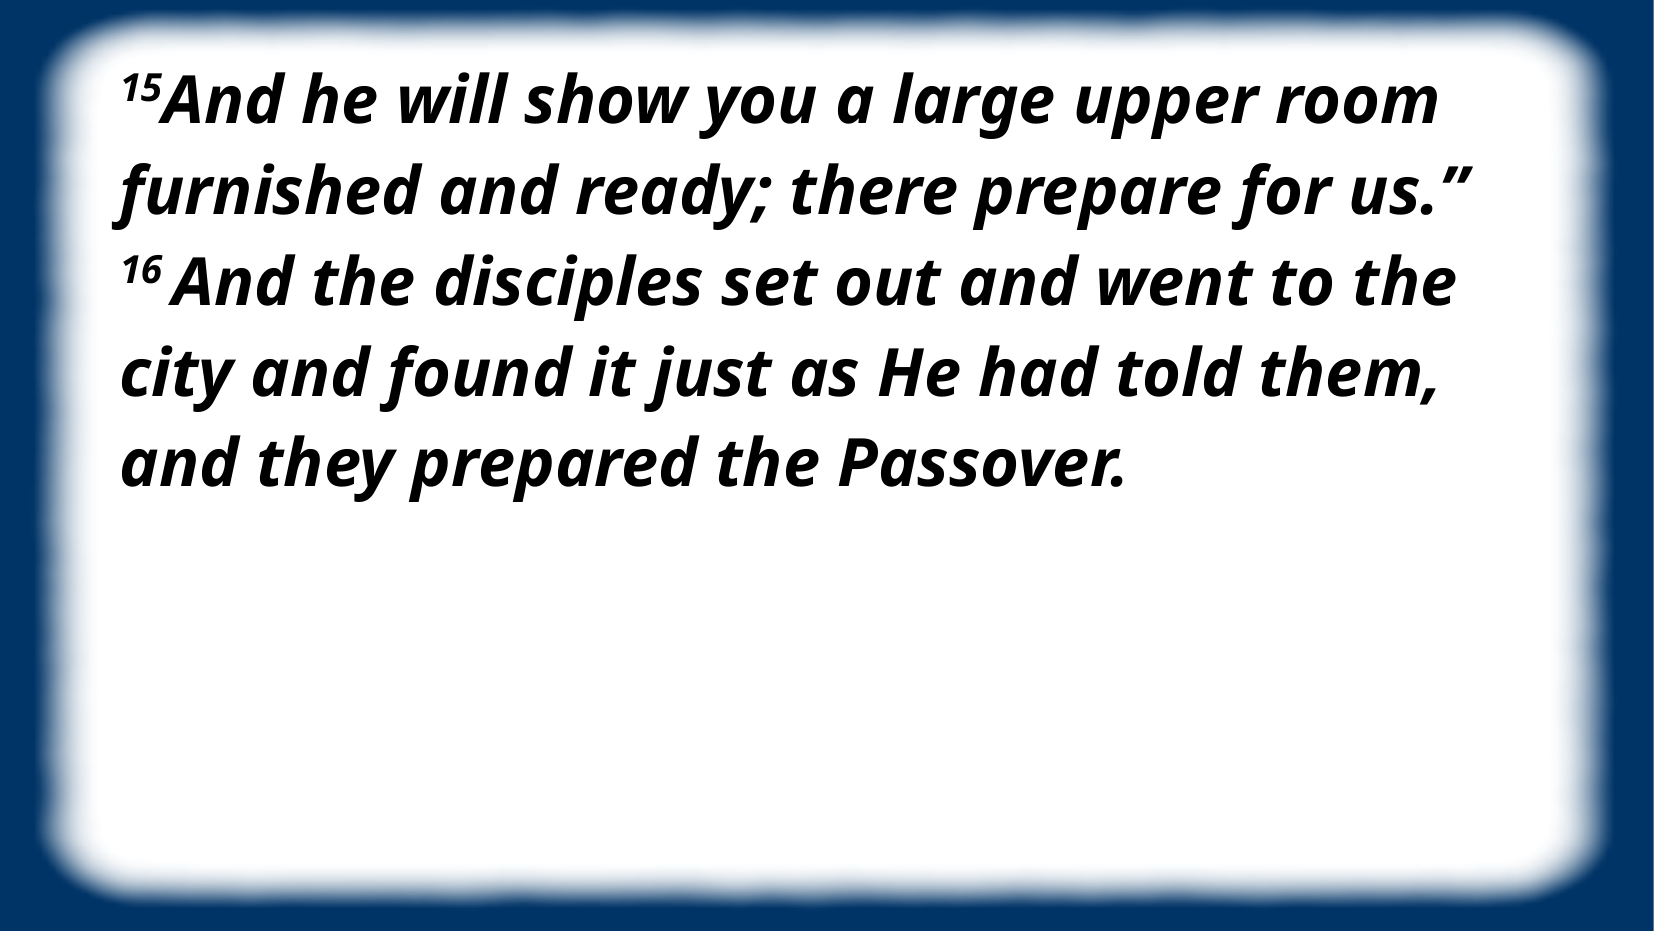

15And he will show you a large upper room
furnished and ready; there prepare for us.” 16 And the disciples set out and went to the city and found it just as He had told them, and they prepared the Passover.